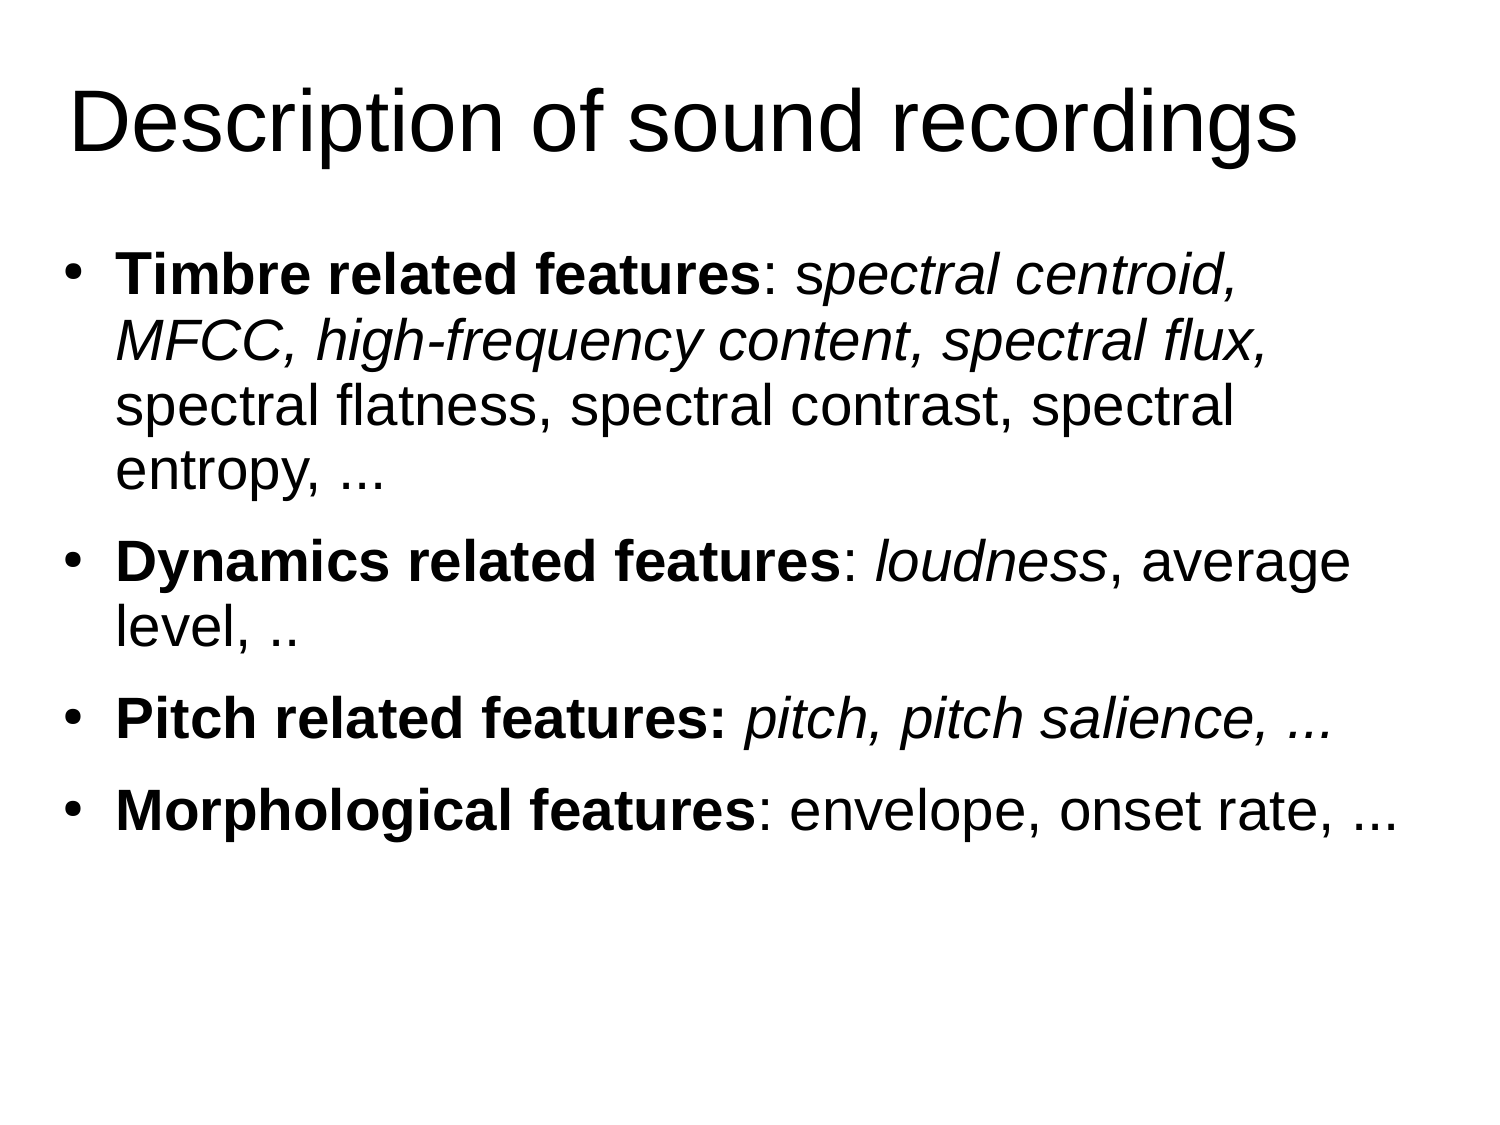

# Description of sound recordings
Timbre related features: spectral centroid, MFCC, high-frequency content, spectral flux, spectral flatness, spectral contrast, spectral entropy, ...
Dynamics related features: loudness, average level, ..
Pitch related features: pitch, pitch salience, ...
Morphological features: envelope, onset rate, ...